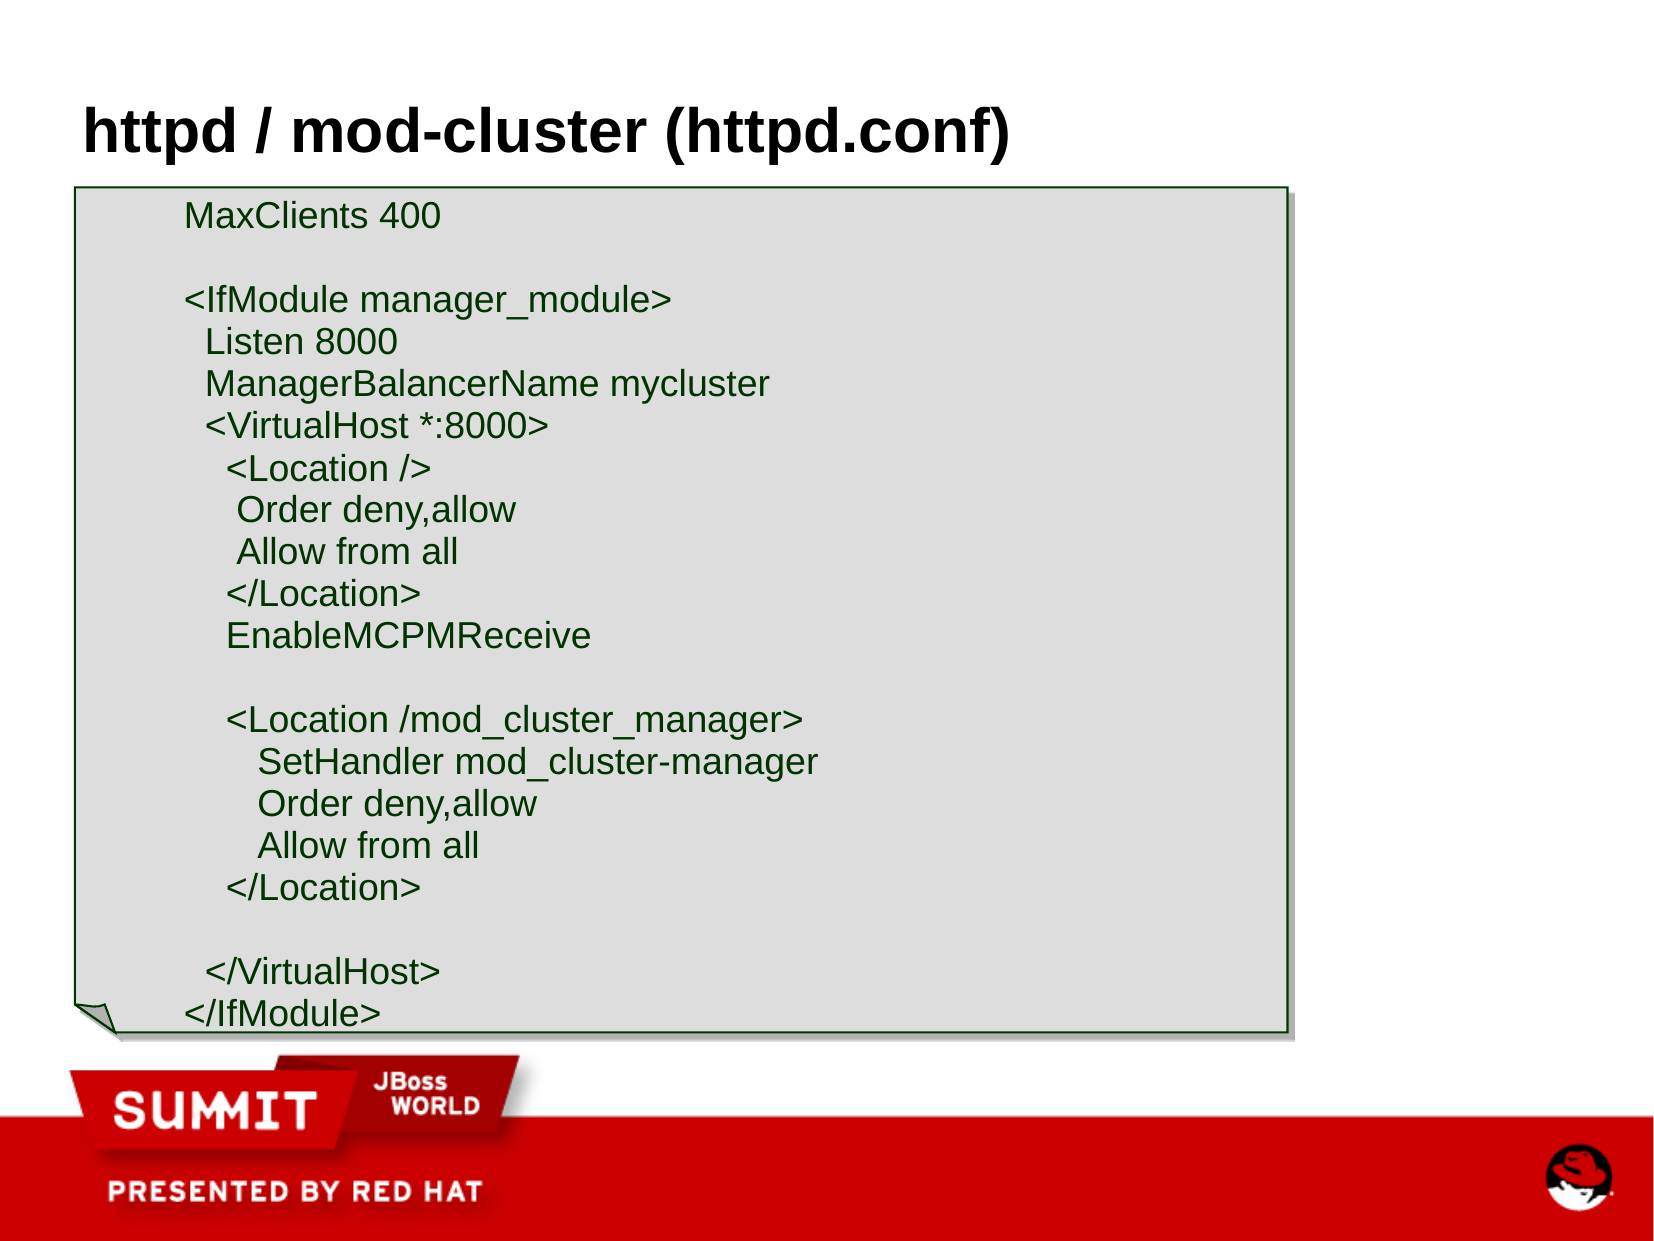

# httpd / mod-cluster (httpd.conf)
MaxClients 400
<IfModule manager_module>
 Listen 8000
 ManagerBalancerName mycluster
 <VirtualHost *:8000>
 <Location />
 Order deny,allow
 Allow from all
 </Location>
 EnableMCPMReceive
 <Location /mod_cluster_manager>
 SetHandler mod_cluster-manager
 Order deny,allow
 Allow from all
 </Location>
 </VirtualHost>
</IfModule>